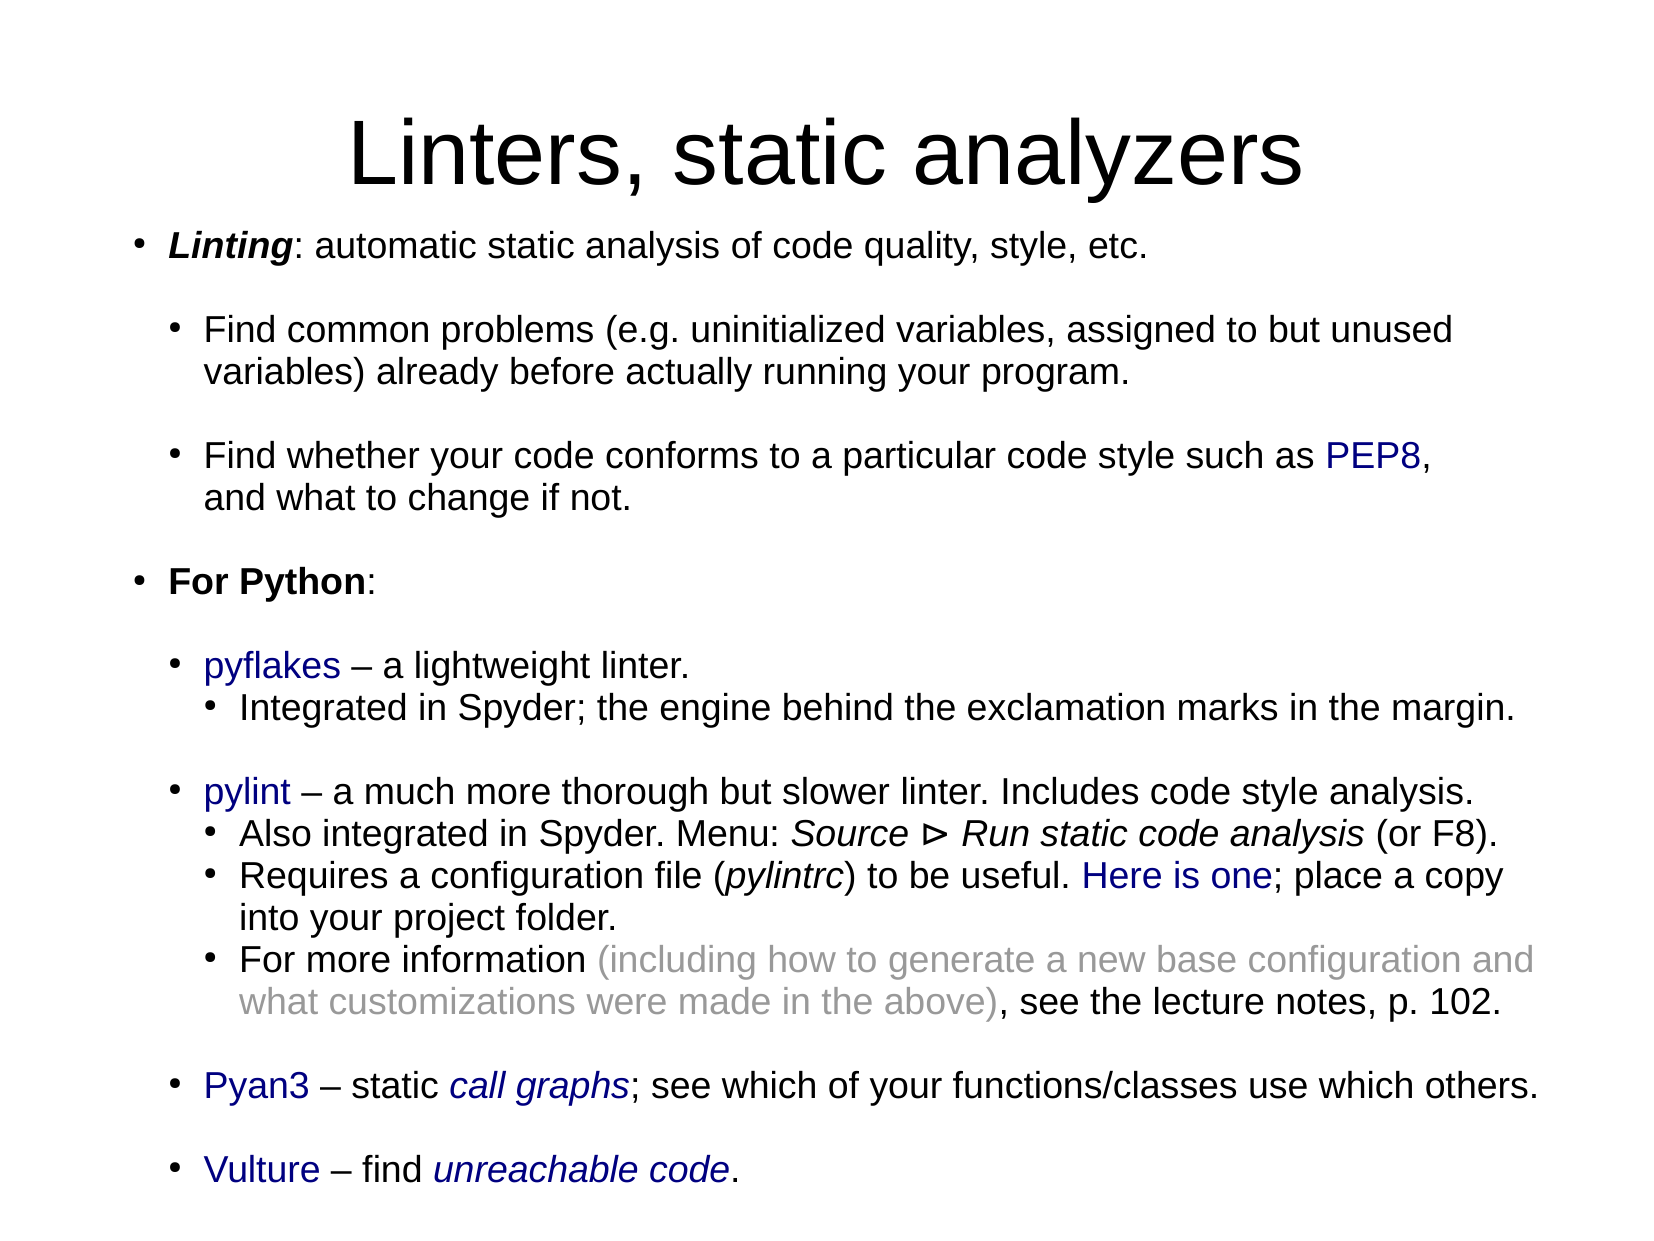

# Linters, static analyzers
Linting: automatic static analysis of code quality, style, etc.
Find common problems (e.g. uninitialized variables, assigned to but unused variables) already before actually running your program.
Find whether your code conforms to a particular code style such as PEP8,
and what to change if not.
For Python:
pyflakes – a lightweight linter.
Integrated in Spyder; the engine behind the exclamation marks in the margin.
pylint – a much more thorough but slower linter. Includes code style analysis.
Also integrated in Spyder. Menu: Source ⊳ Run static code analysis (or F8).
Requires a configuration file (pylintrc) to be useful. Here is one; place a copy into your project folder.
For more information (including how to generate a new base configuration and what customizations were made in the above), see the lecture notes, p. 102.
Pyan3 – static call graphs; see which of your functions/classes use which others.
Vulture – find unreachable code.